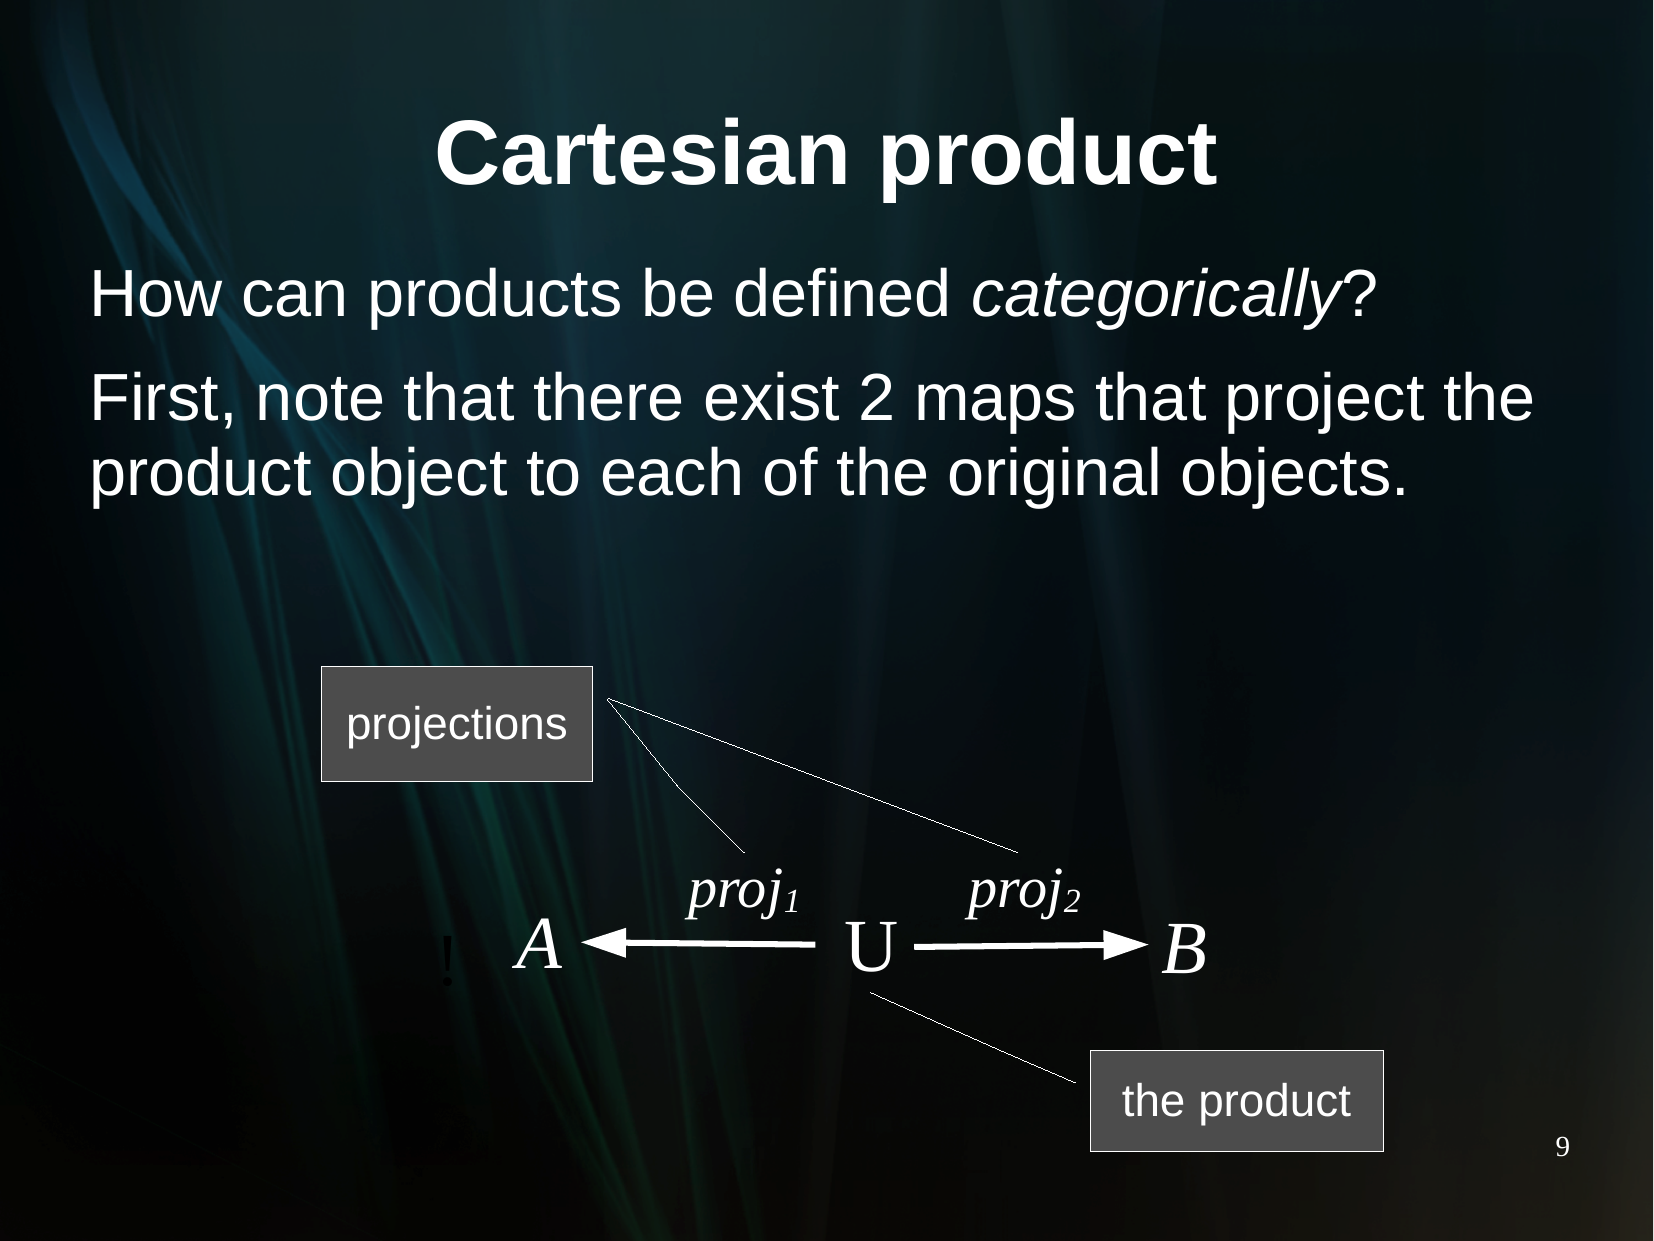

# Cartesian product
How can products be defined categorically?
First, note that there exist 2 maps that project the product object to each of the original objects.
projections
proj1
proj2
A
U
B
!
the product
9